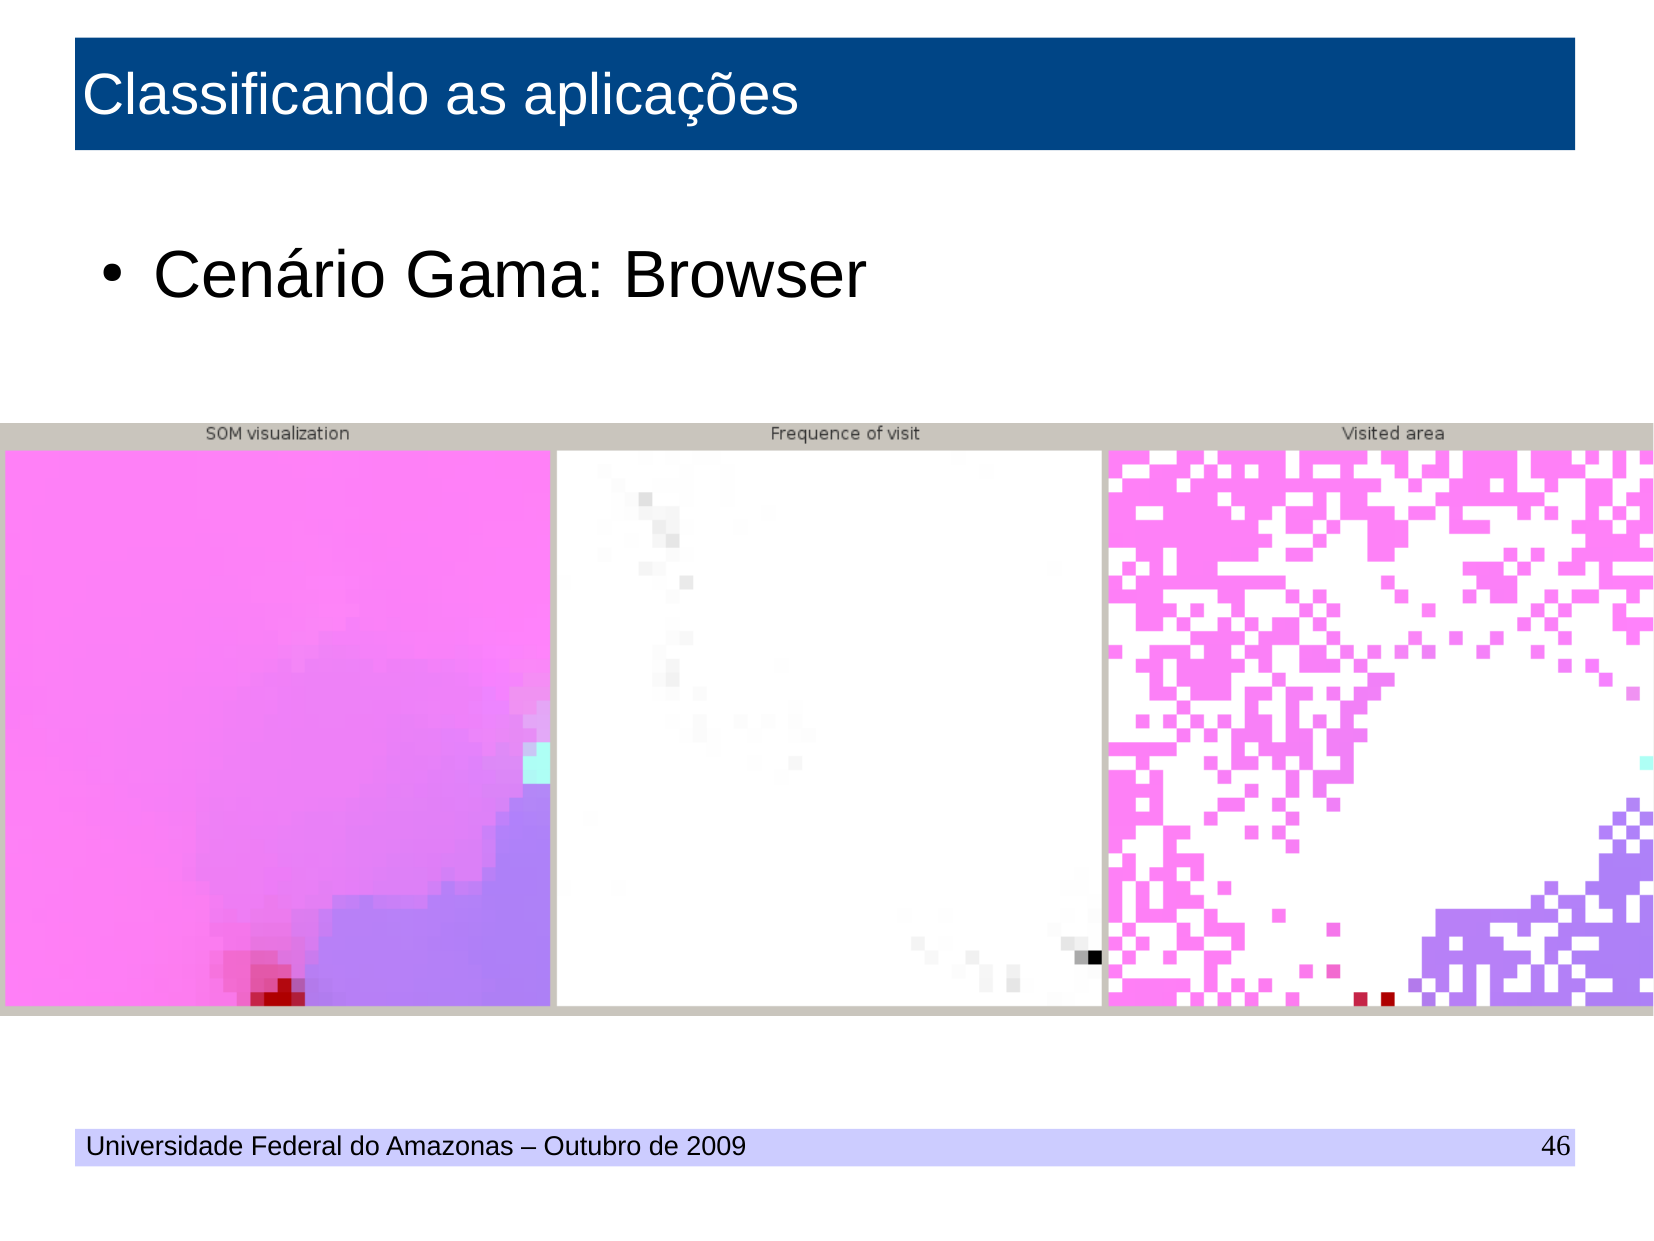

# Classificando as aplicações
Cenário Gama: Browser
46